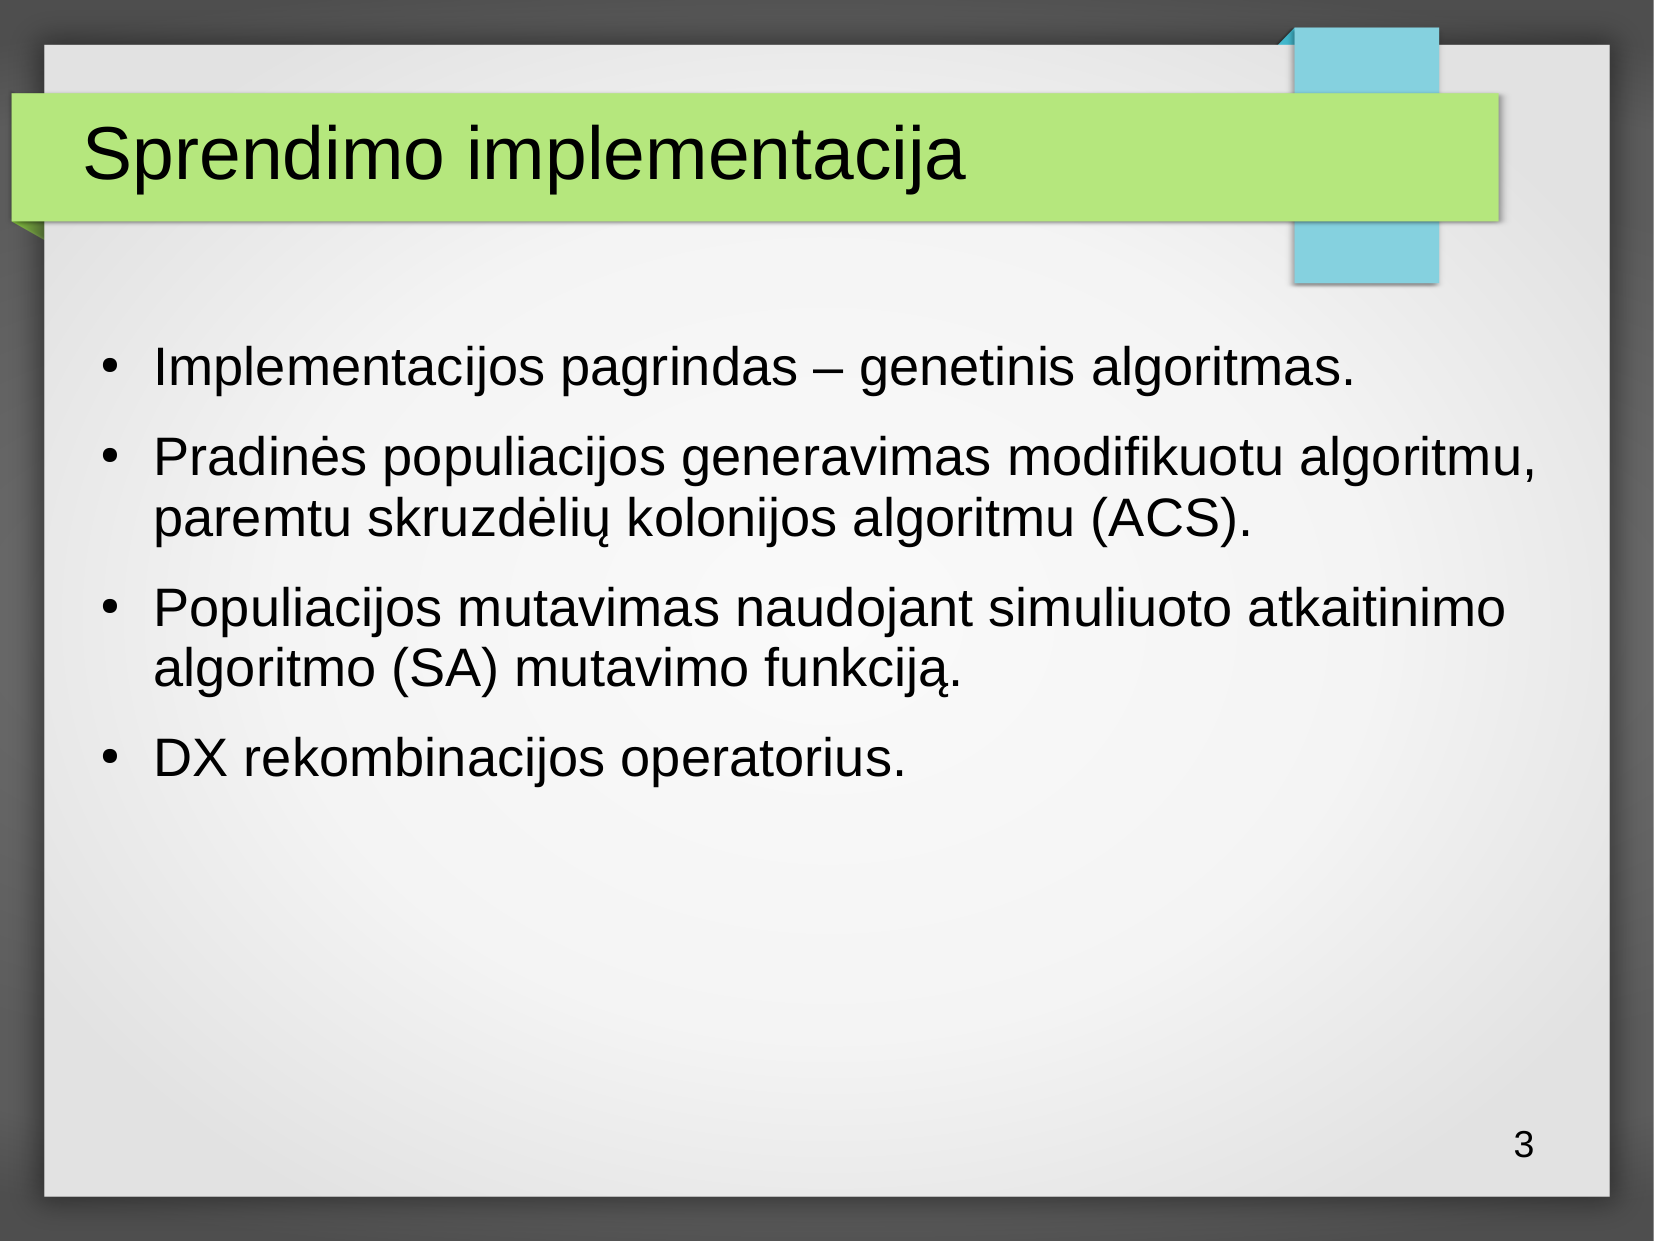

# Sprendimo implementacija
Implementacijos pagrindas – genetinis algoritmas.
Pradinės populiacijos generavimas modifikuotu algoritmu, paremtu skruzdėlių kolonijos algoritmu (ACS).
Populiacijos mutavimas naudojant simuliuoto atkaitinimo algoritmo (SA) mutavimo funkciją.
DX rekombinacijos operatorius.